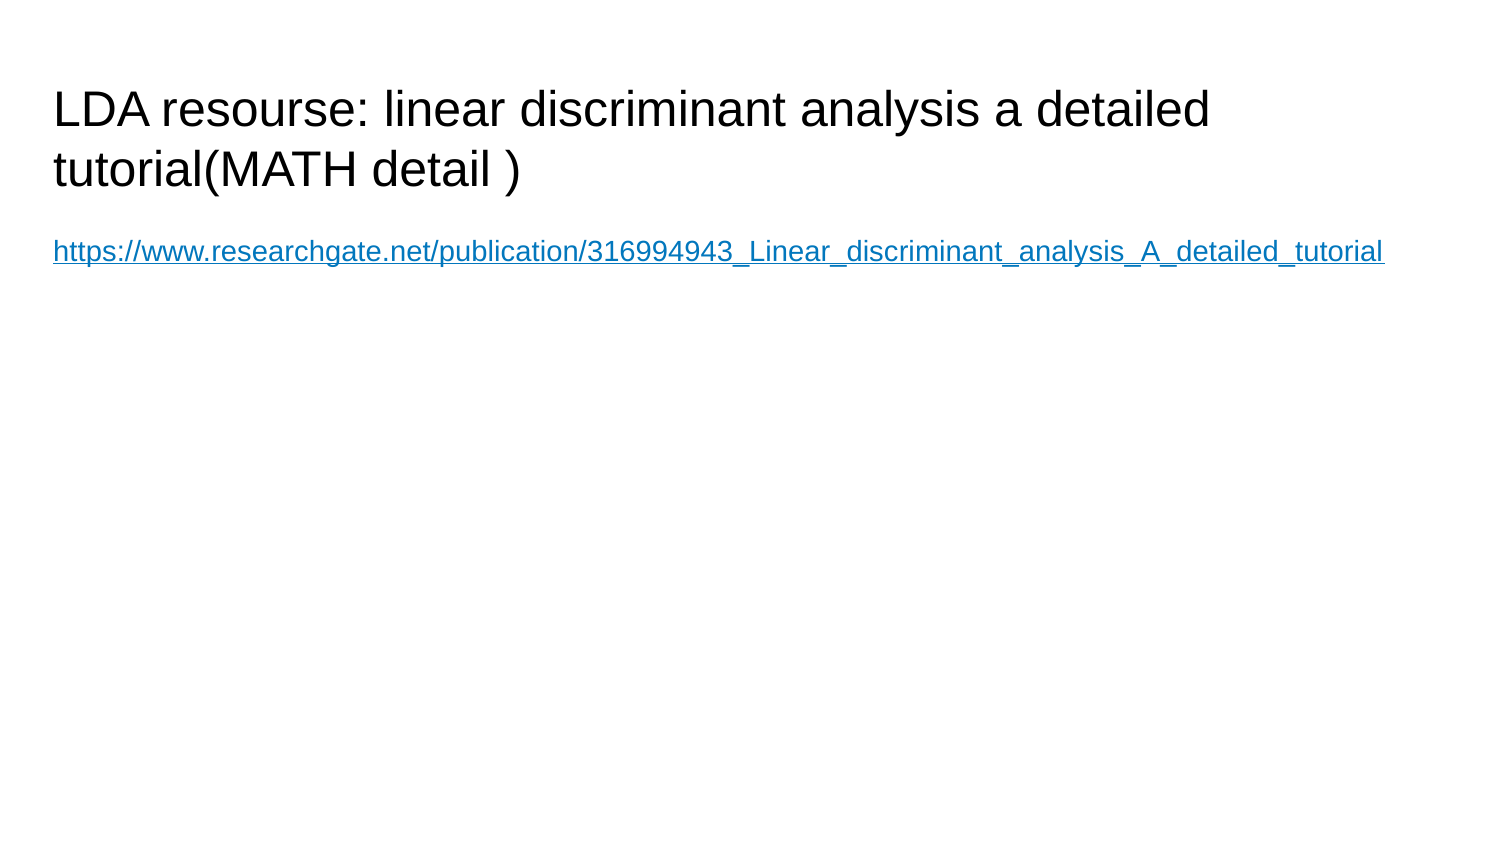

LDA resourse: linear discriminant analysis a detailed tutorial(MATH detail )
https://www.researchgate.net/publication/316994943_Linear_discriminant_analysis_A_detailed_tutorial